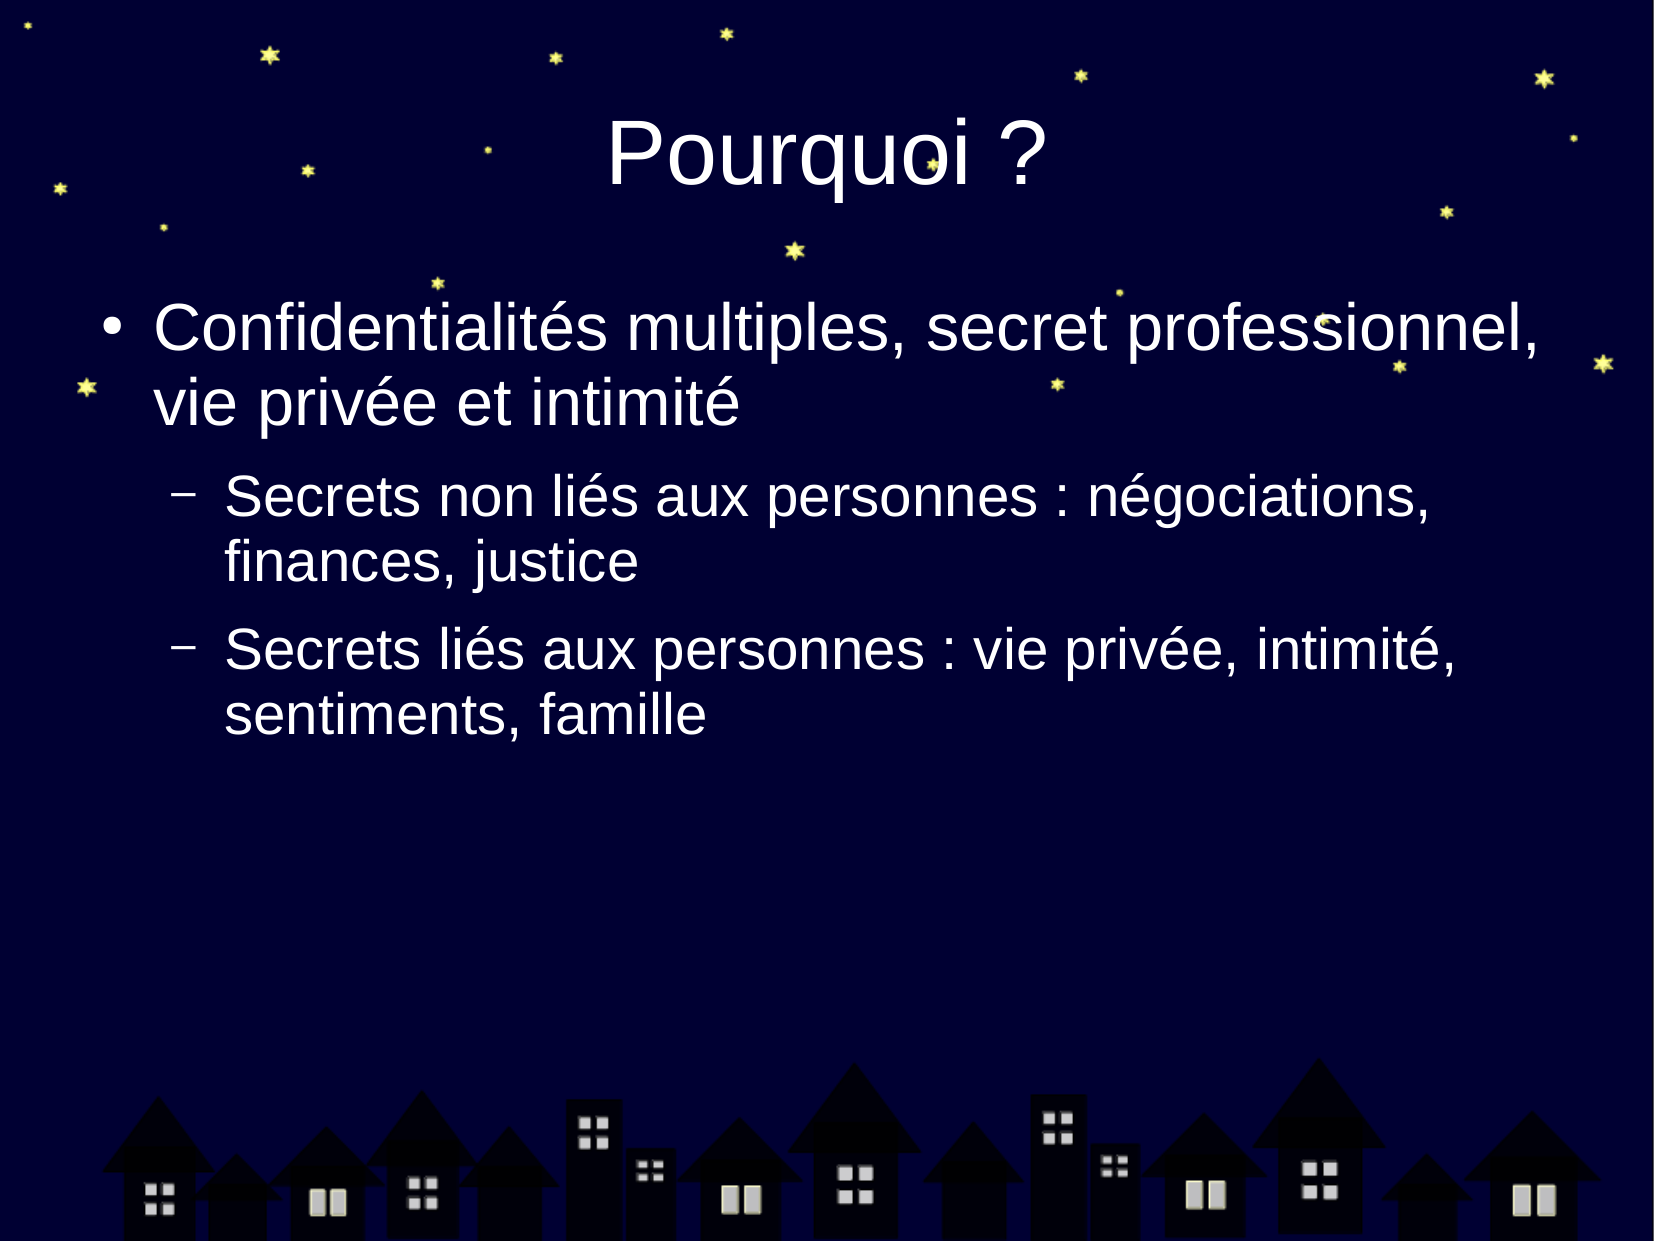

# Pourquoi ?
Confidentialités multiples, secret professionnel, vie privée et intimité
Secrets non liés aux personnes : négociations, finances, justice
Secrets liés aux personnes : vie privée, intimité, sentiments, famille